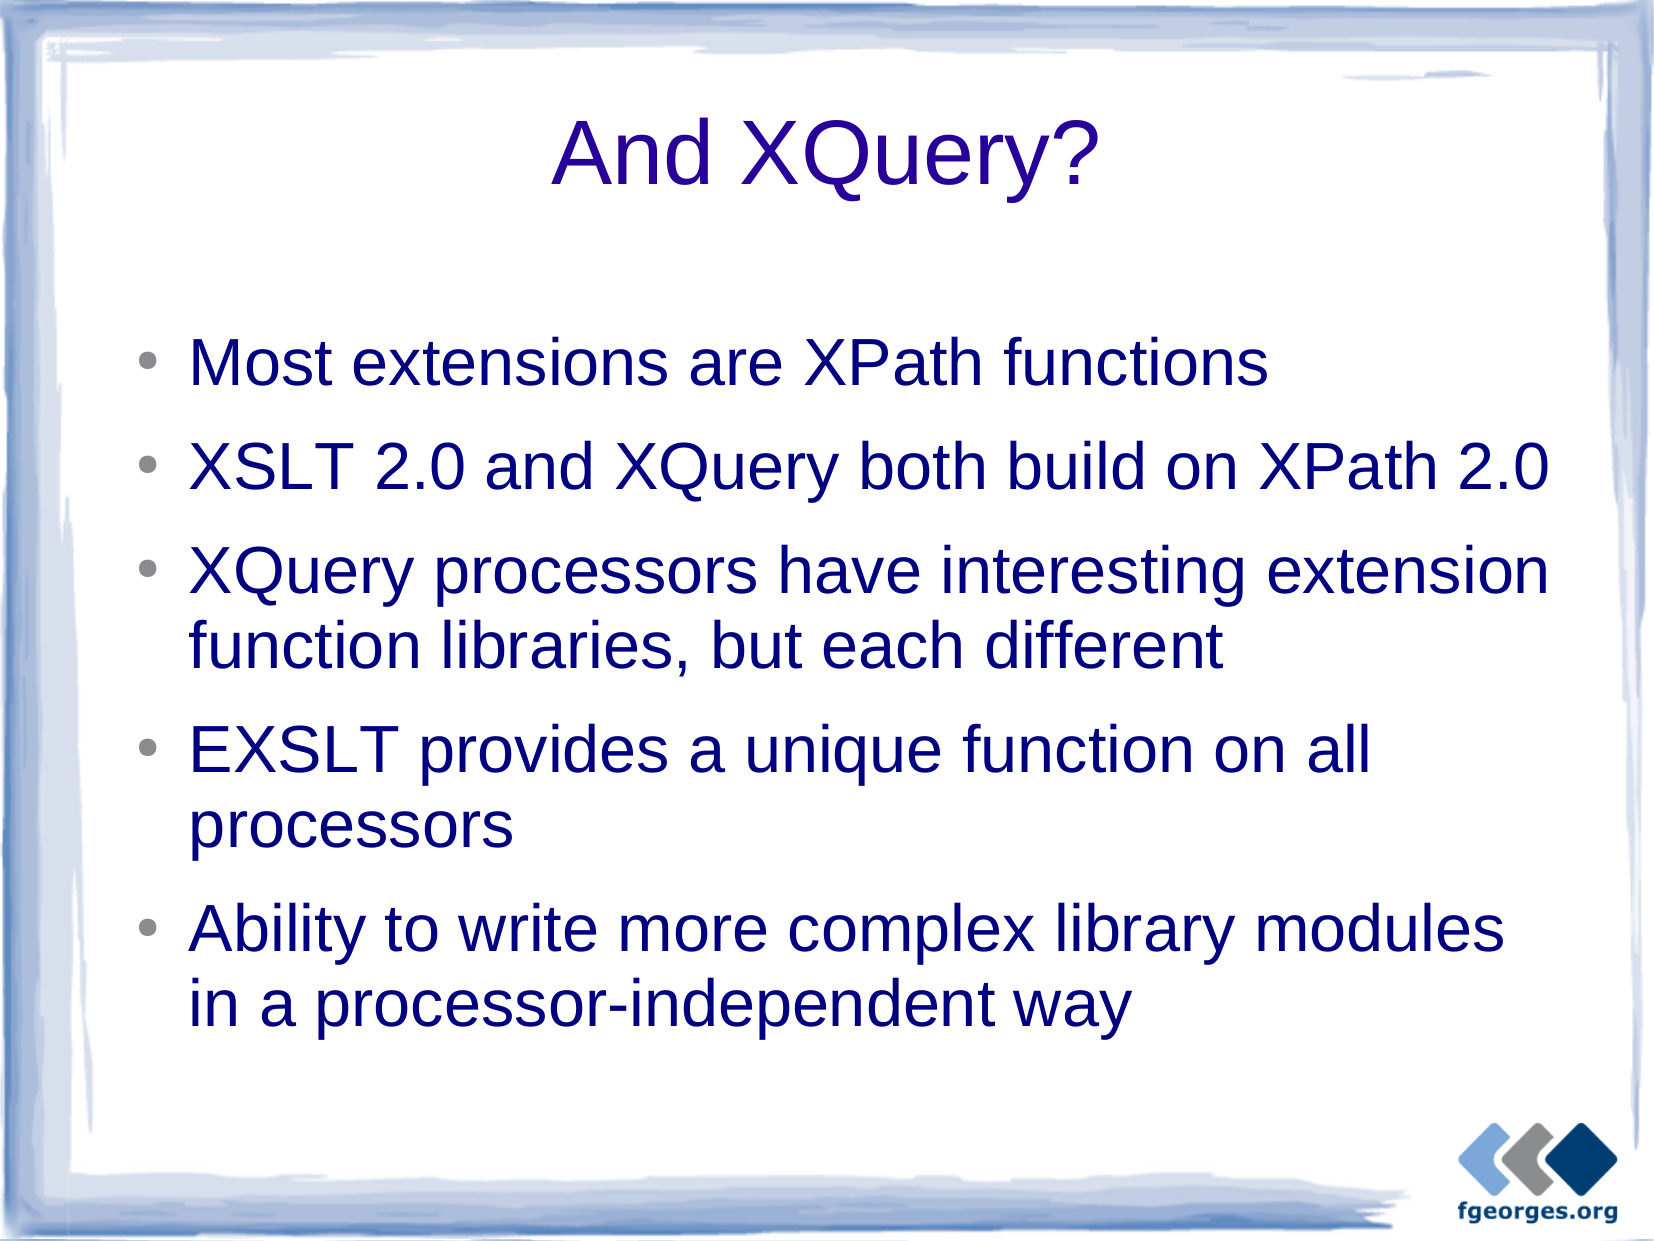

# And XQuery?
Most extensions are XPath functions
XSLT 2.0 and XQuery both build on XPath 2.0
XQuery processors have interesting extension function libraries, but each different
EXSLT provides a unique function on all processors
Ability to write more complex library modules in a processor-independent way